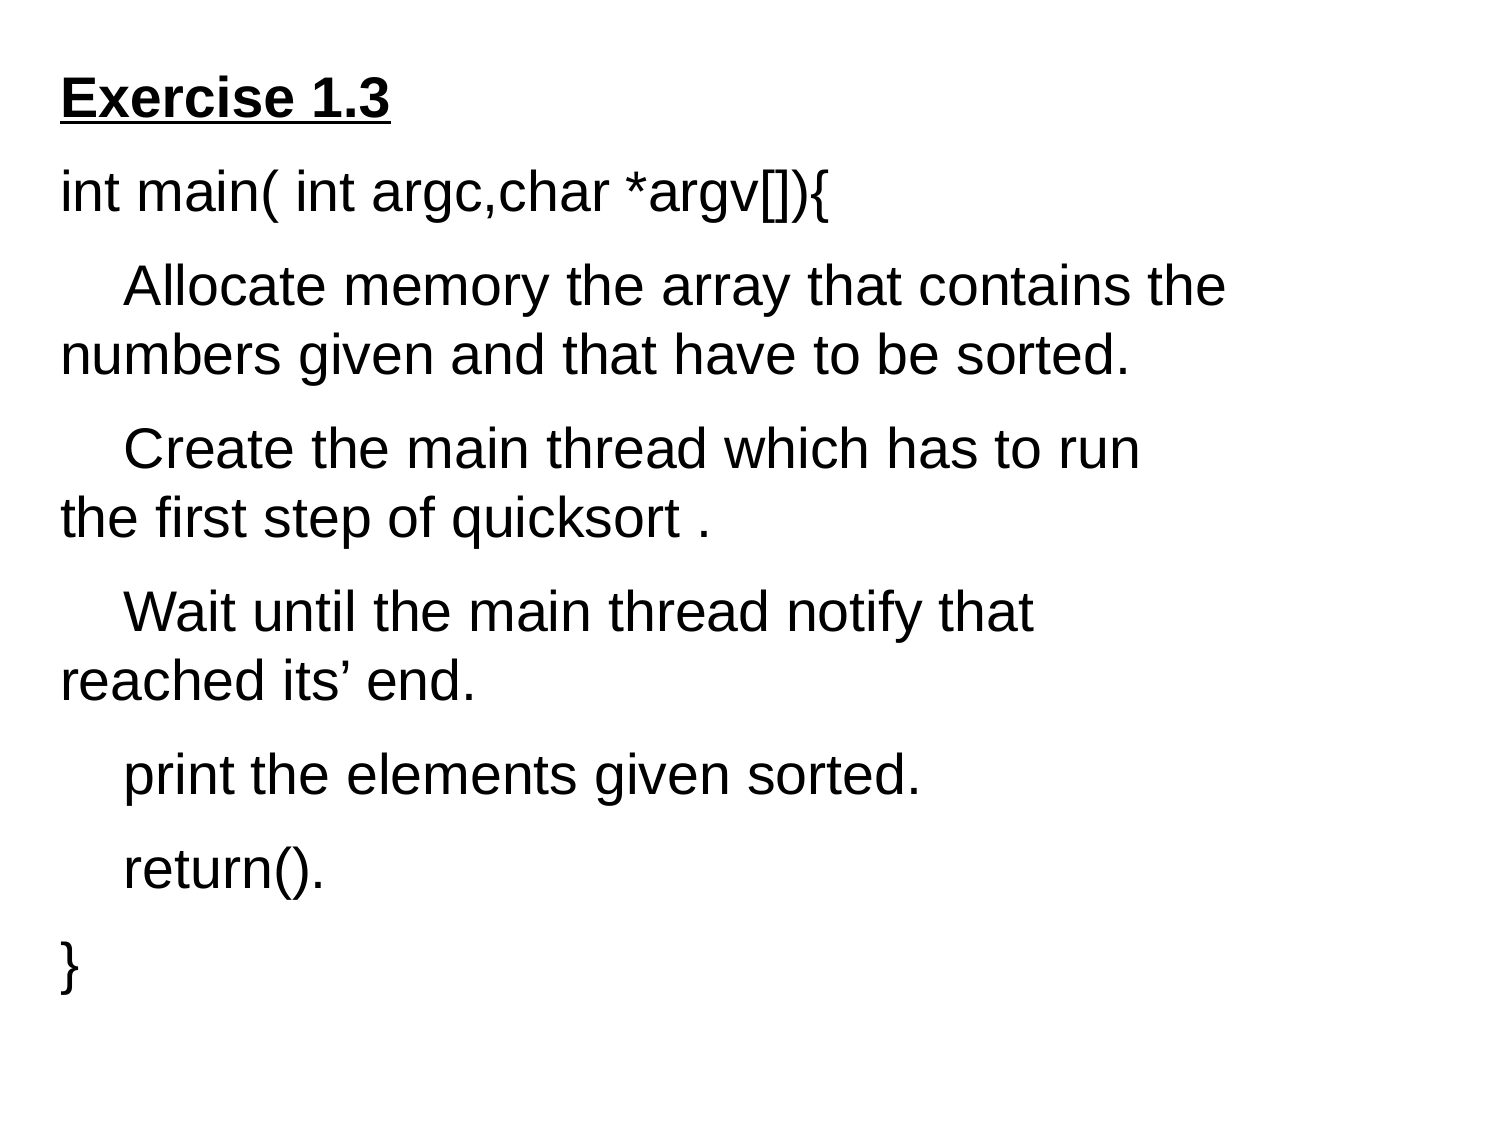

# Exercise 1.3
int main( int argc,char *argv[]){
 Allocate memory the array that contains the 	numbers given and that have to be sorted.
 Create the main thread which has to run 	the first step of quicksort .
 Wait until the main thread notify that 	reached its’ end.
 print the elements given sorted.
 return().
}